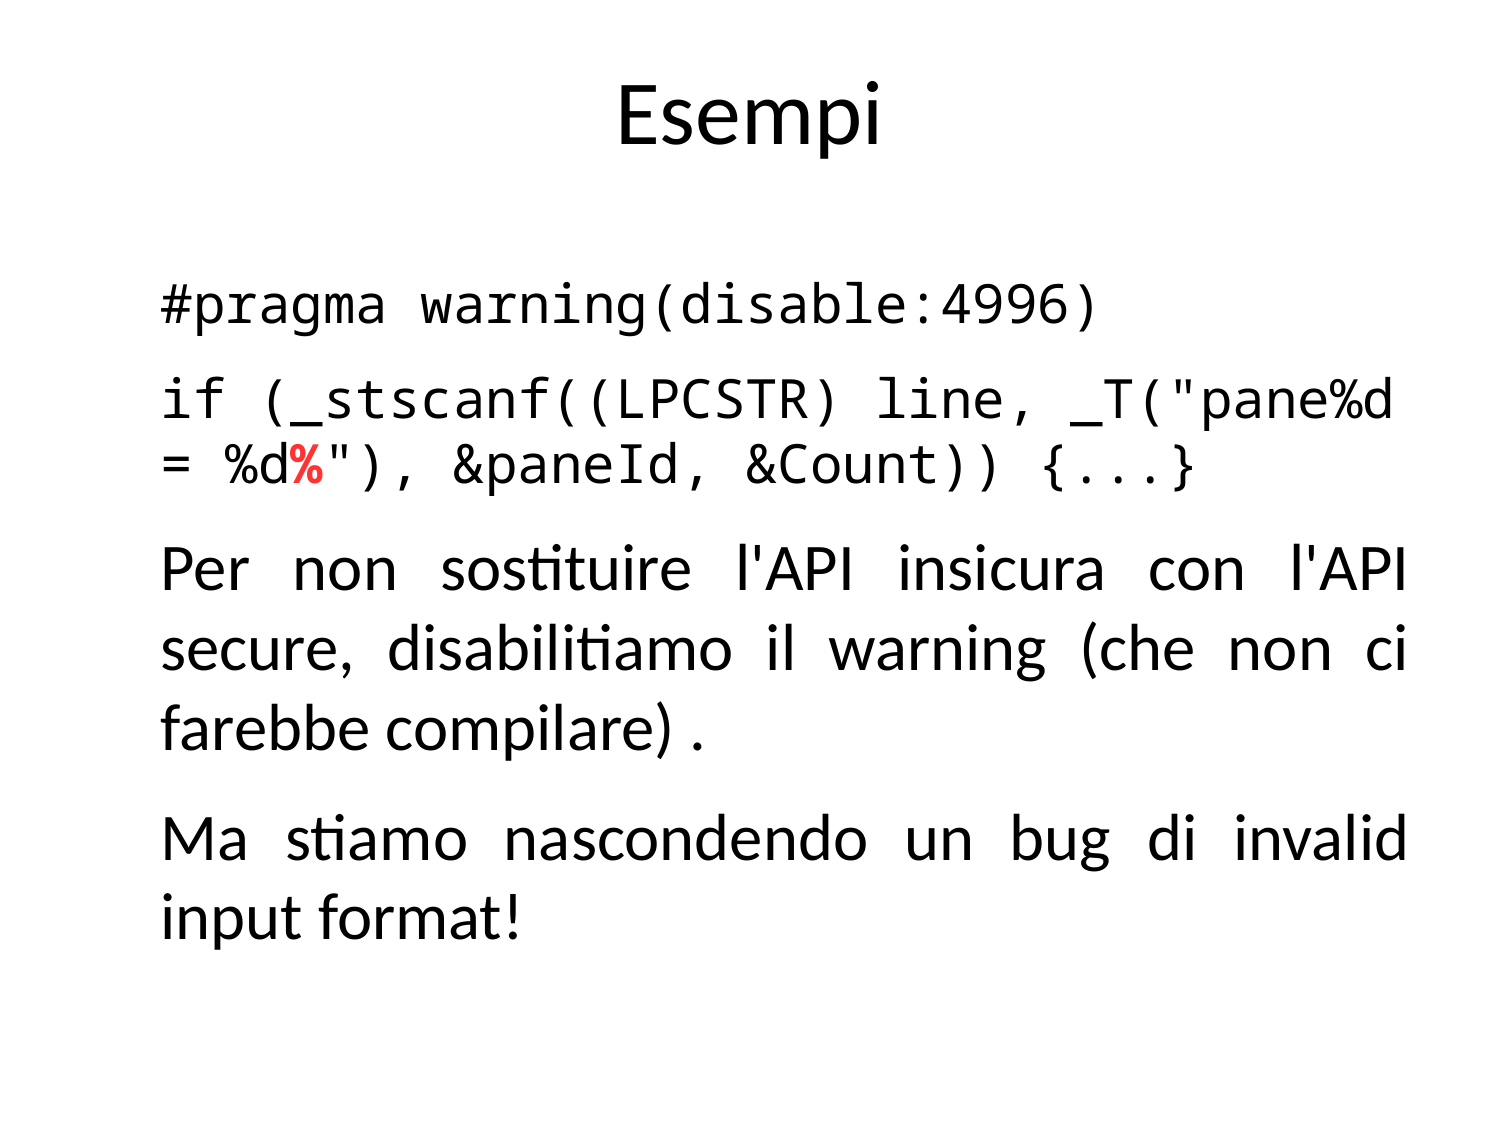

# Esempi
#pragma warning(disable:4996)
if (_stscanf((LPCSTR) line, _T("pane%d = %d%"), &paneId, &Count)) {...}
Per non sostituire l'API insicura con l'API secure, disabilitiamo il warning (che non ci farebbe compilare) .
Ma stiamo nascondendo un bug di invalid input format!